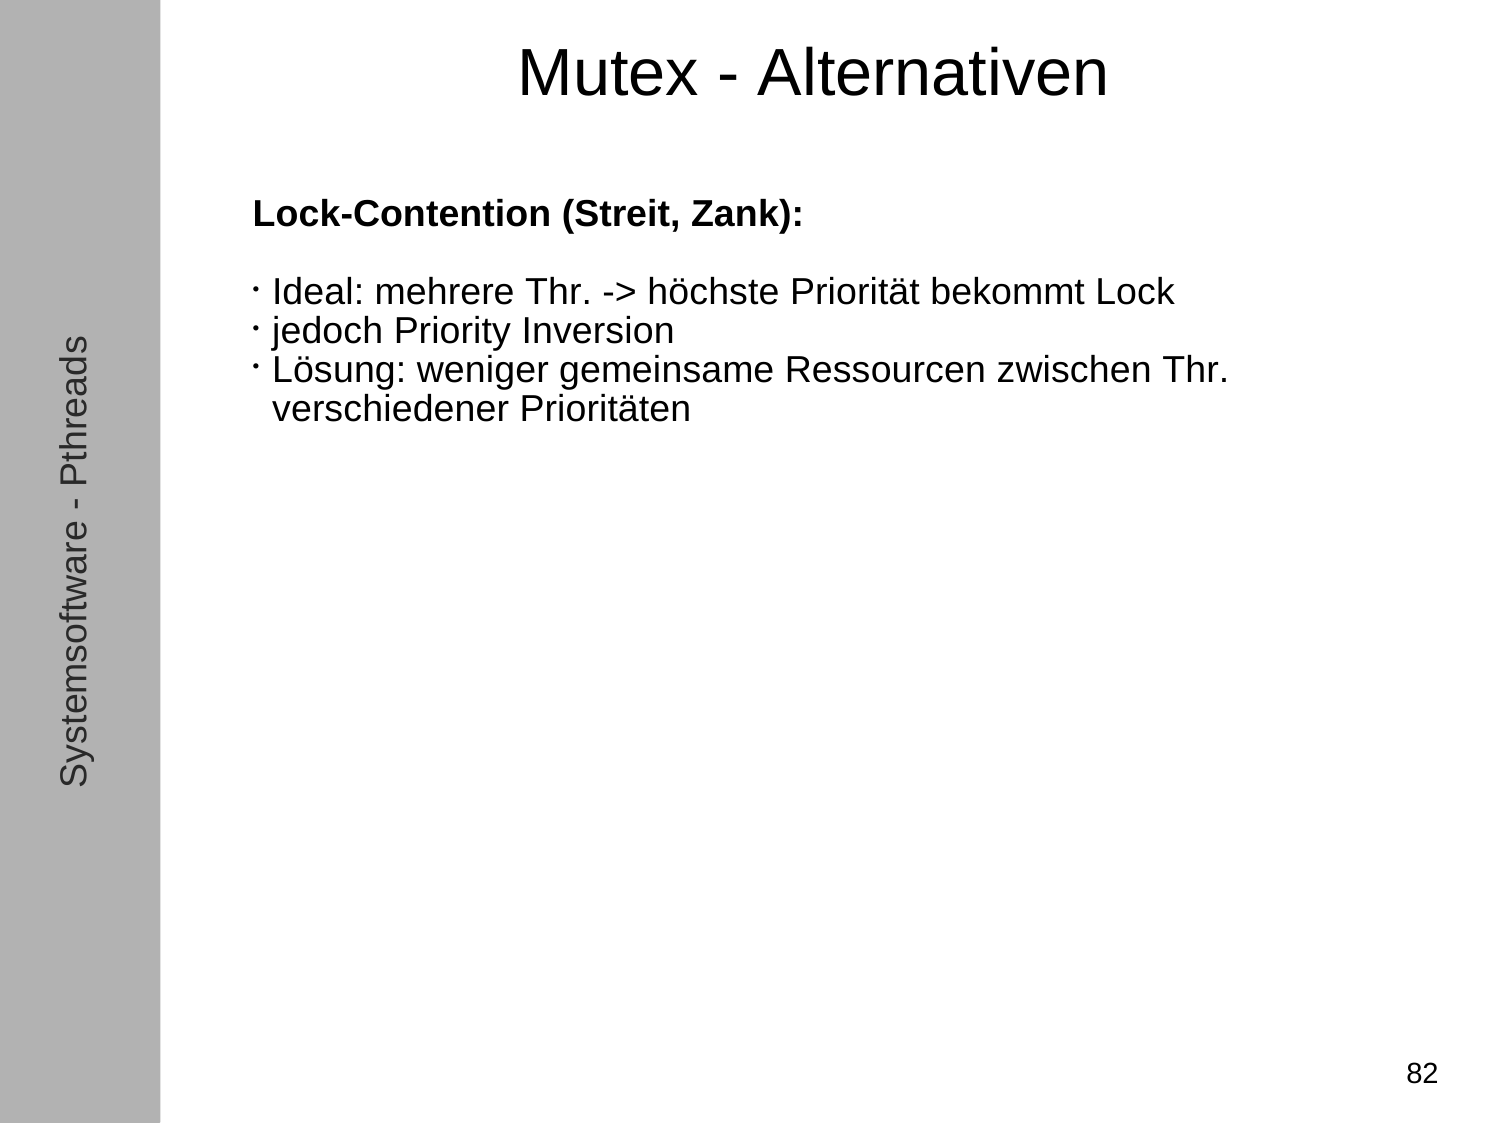

Mutex - Alternativen
Lock-Contention (Streit, Zank):
Ideal: mehrere Thr. -> höchste Priorität bekommt Lock
jedoch Priority Inversion
Lösung: weniger gemeinsame Ressourcen zwischen Thr. verschiedener Prioritäten
Systemsoftware - Pthreads